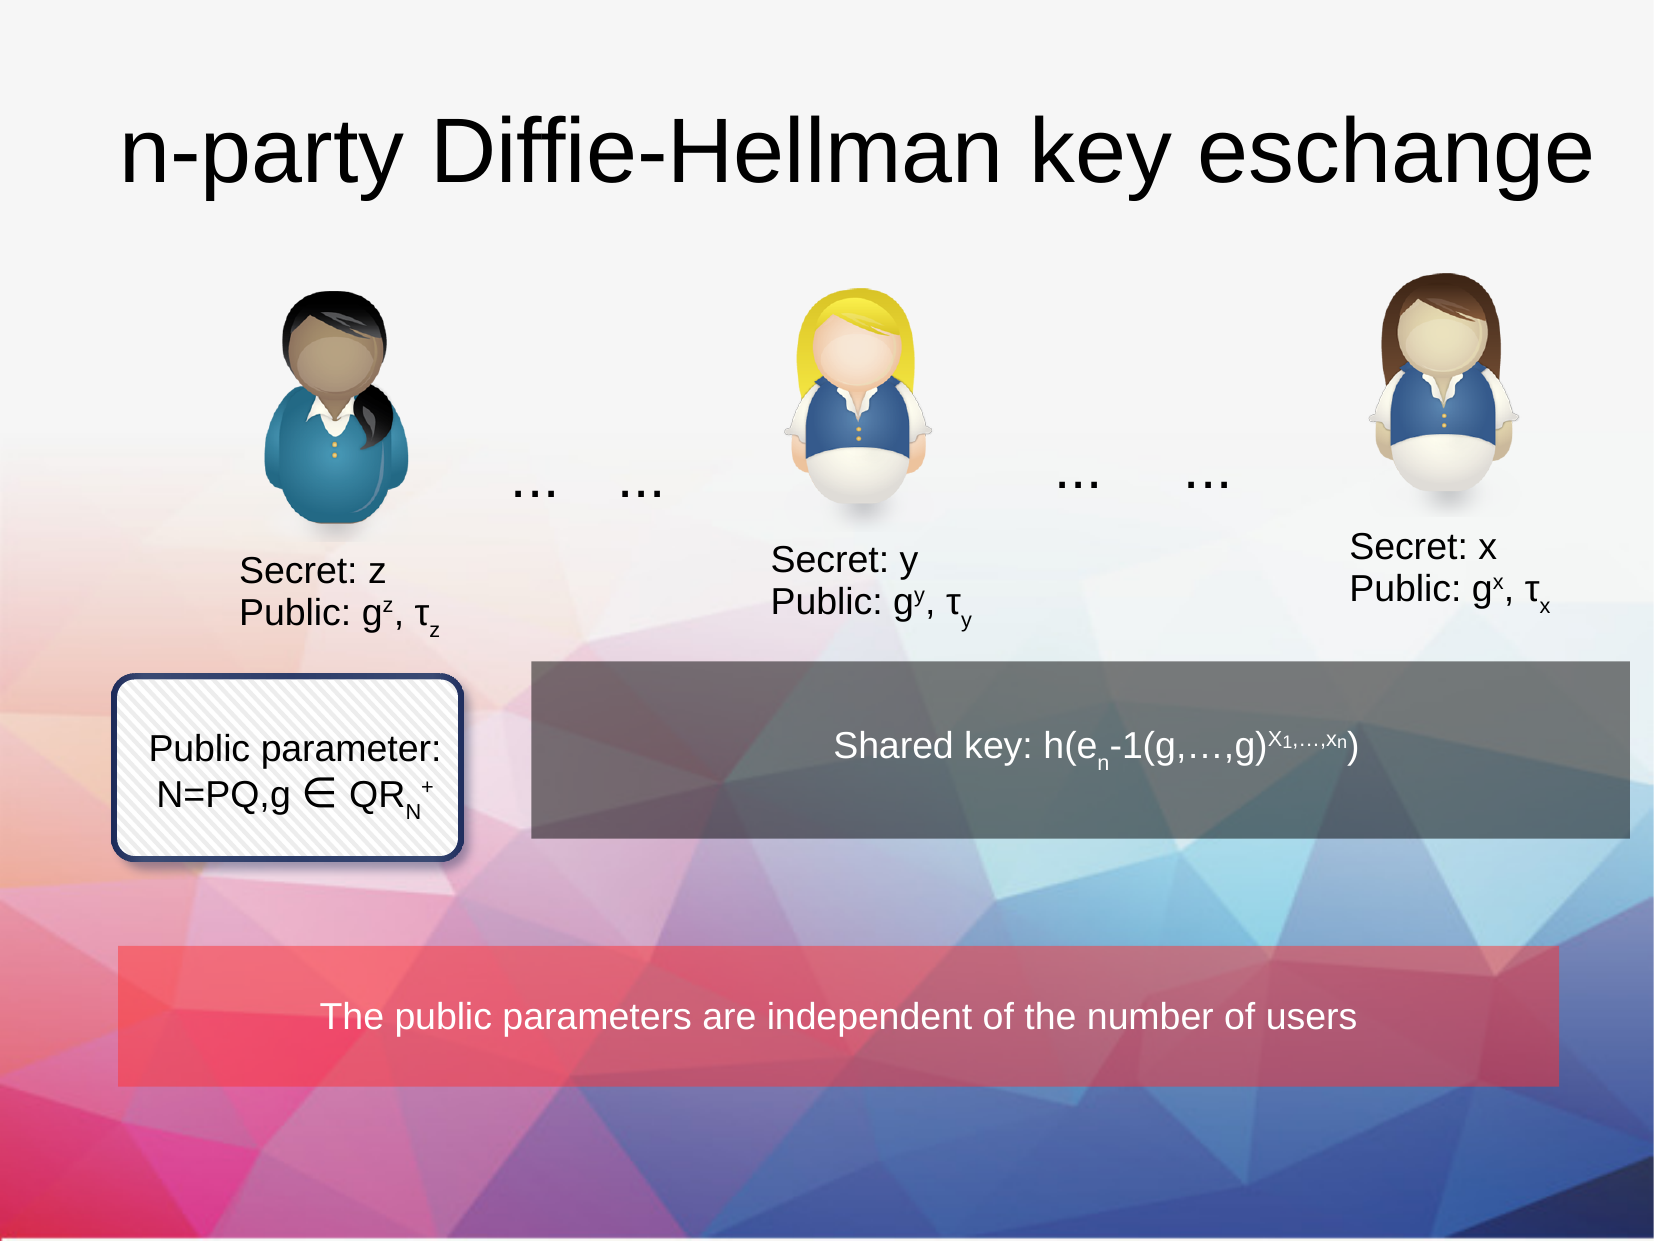

# n-party Diffie-Hellman key eschange
...
...
...
...
Secret: x
Public: gx, τx
Secret: y
Public: gy, τy
Secret: z
Public: gz, τz
Public parameter:
N=PQ,g ∈ QRN+
 Shared key: h(en-1(g,…,g)X1,…,xn)
The public parameters are independent of the number of users